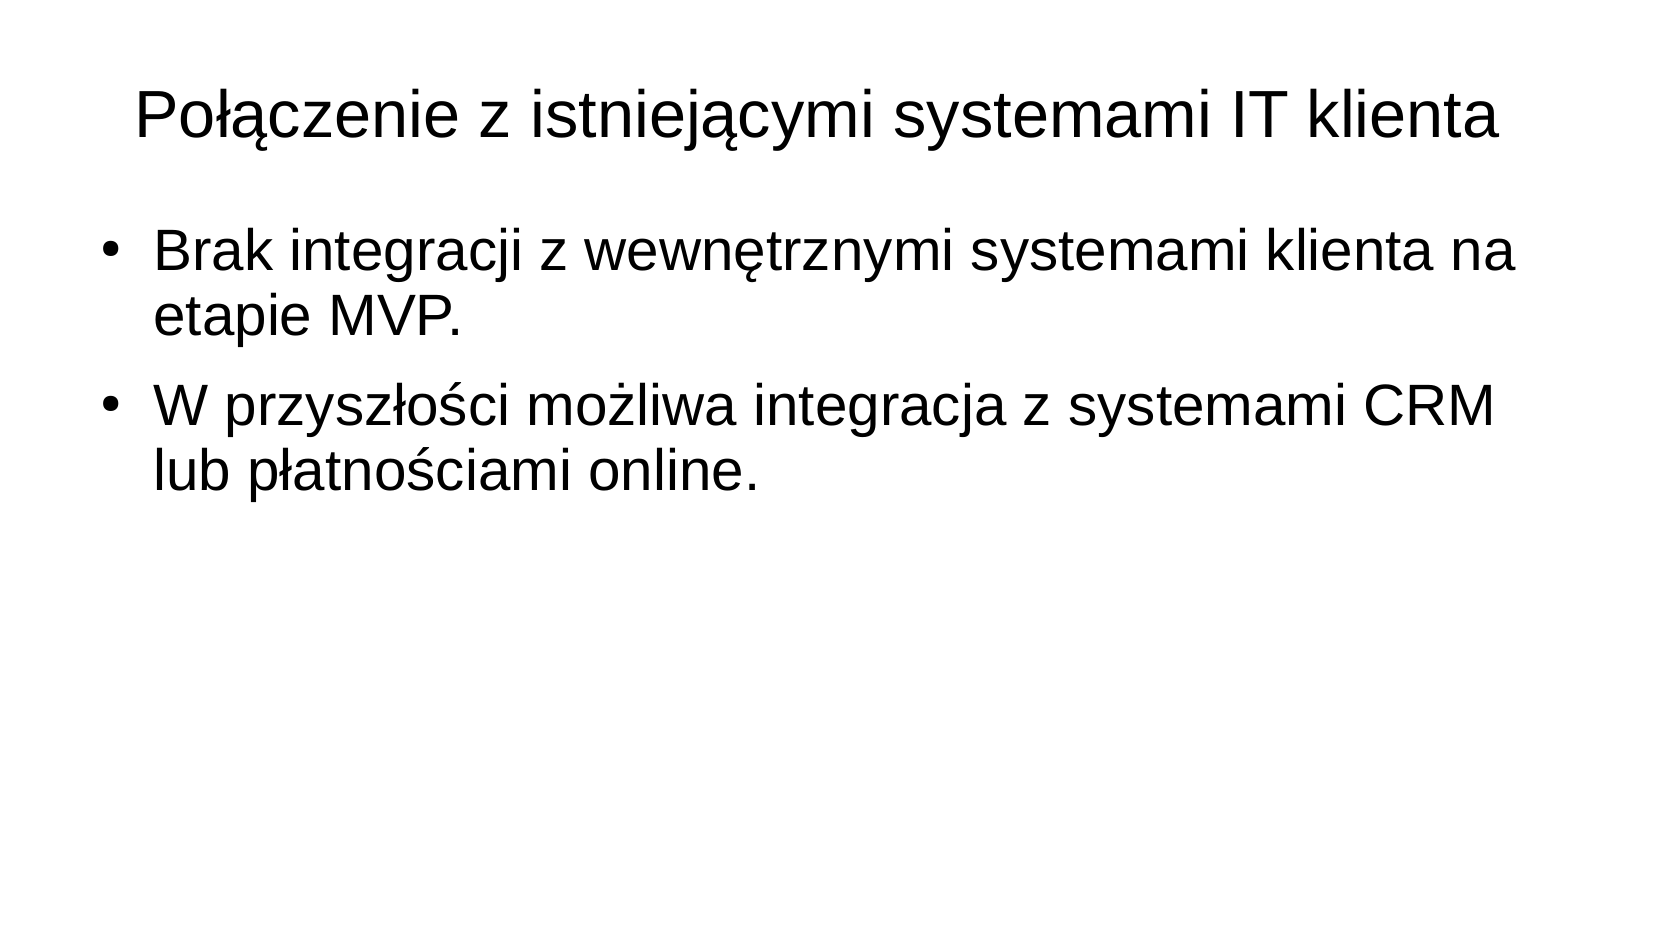

# Połączenie z istniejącymi systemami IT klienta
Brak integracji z wewnętrznymi systemami klienta na etapie MVP.
W przyszłości możliwa integracja z systemami CRM lub płatnościami online.